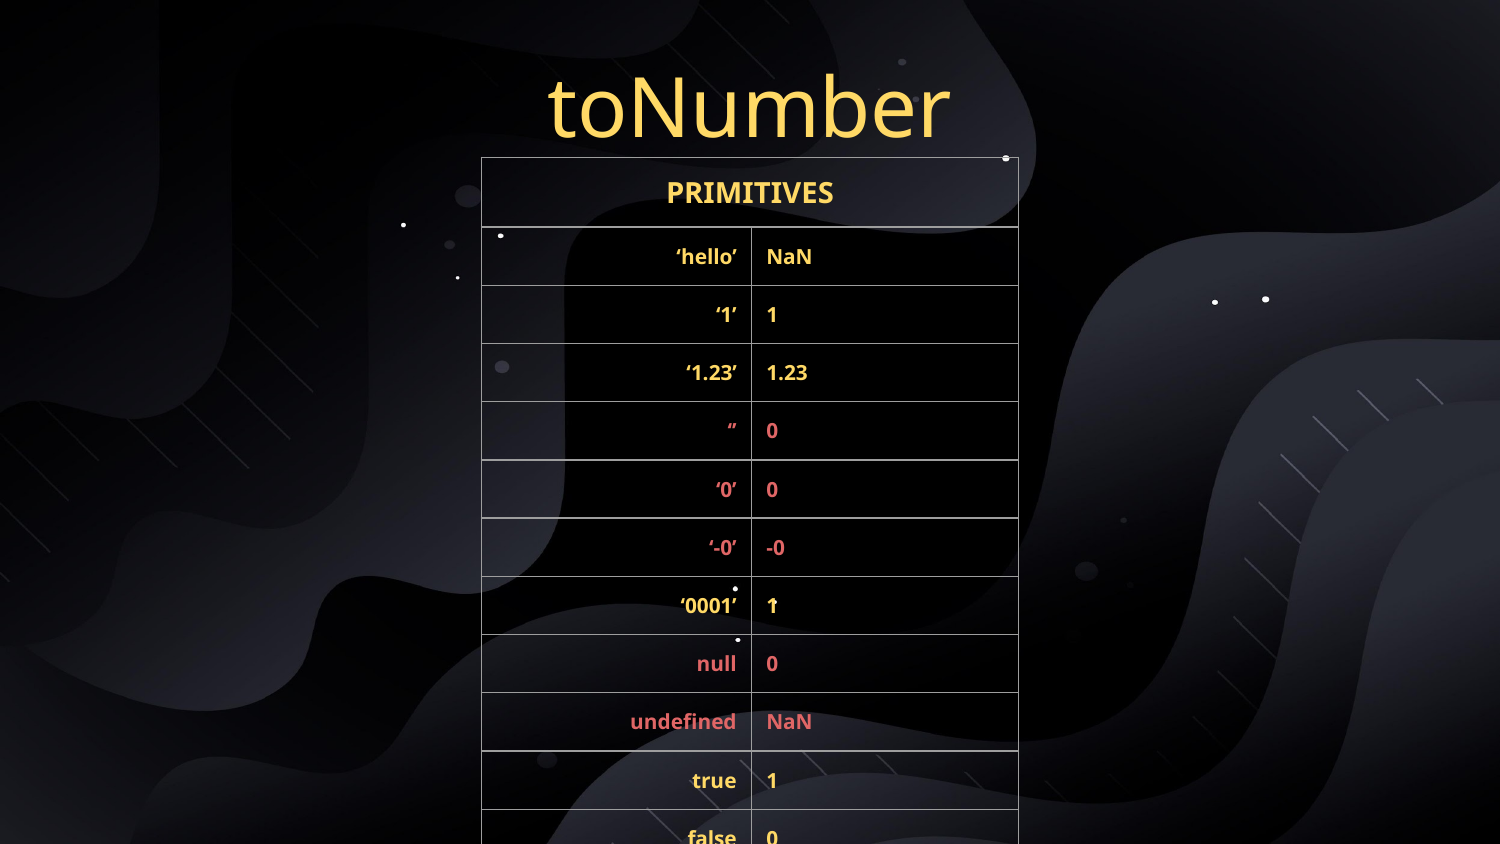

# toNumber
| PRIMITIVES | |
| --- | --- |
| ‘hello’ | NaN |
| ‘1’ | 1 |
| ‘1.23’ | 1.23 |
| ‘’ | 0 |
| ‘0’ | 0 |
| ‘-0’ | -0 |
| ‘0001’ | 1 |
| null | 0 |
| undefined | NaN |
| true | 1 |
| false | 0 |